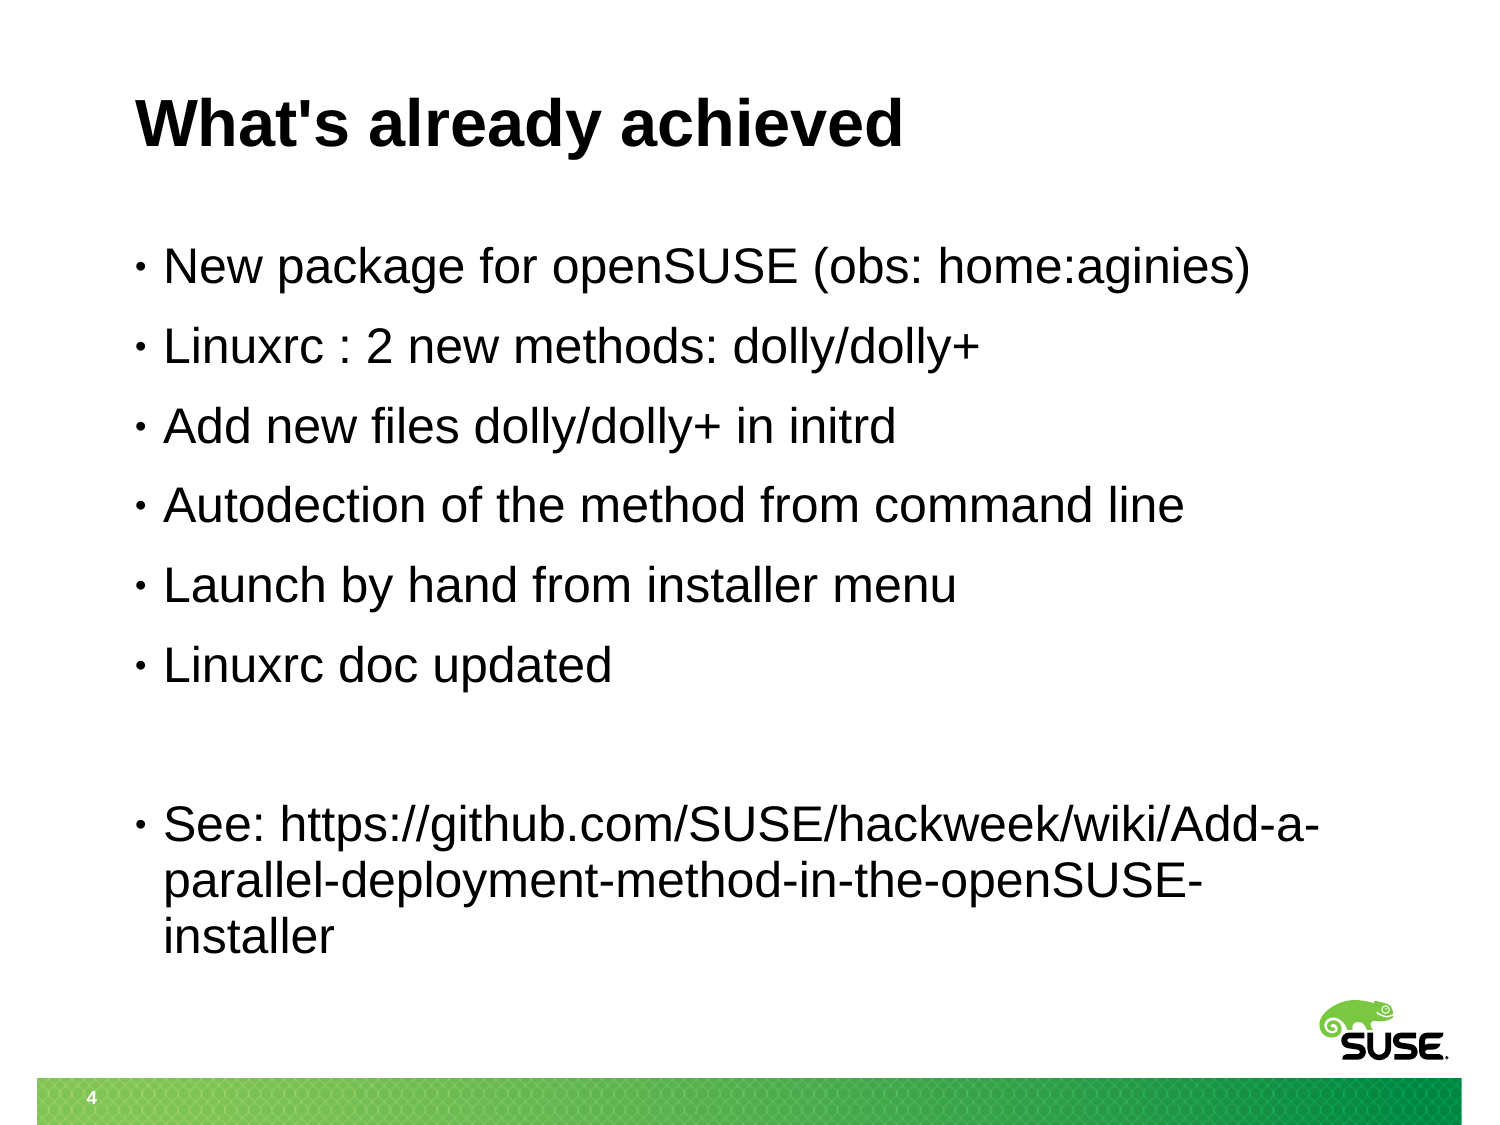

# What's already achieved
New package for openSUSE (obs: home:aginies)
Linuxrc : 2 new methods: dolly/dolly+
Add new files dolly/dolly+ in initrd
Autodection of the method from command line
Launch by hand from installer menu
Linuxrc doc updated
See: https://github.com/SUSE/hackweek/wiki/Add-a-parallel-deployment-method-in-the-openSUSE-installer